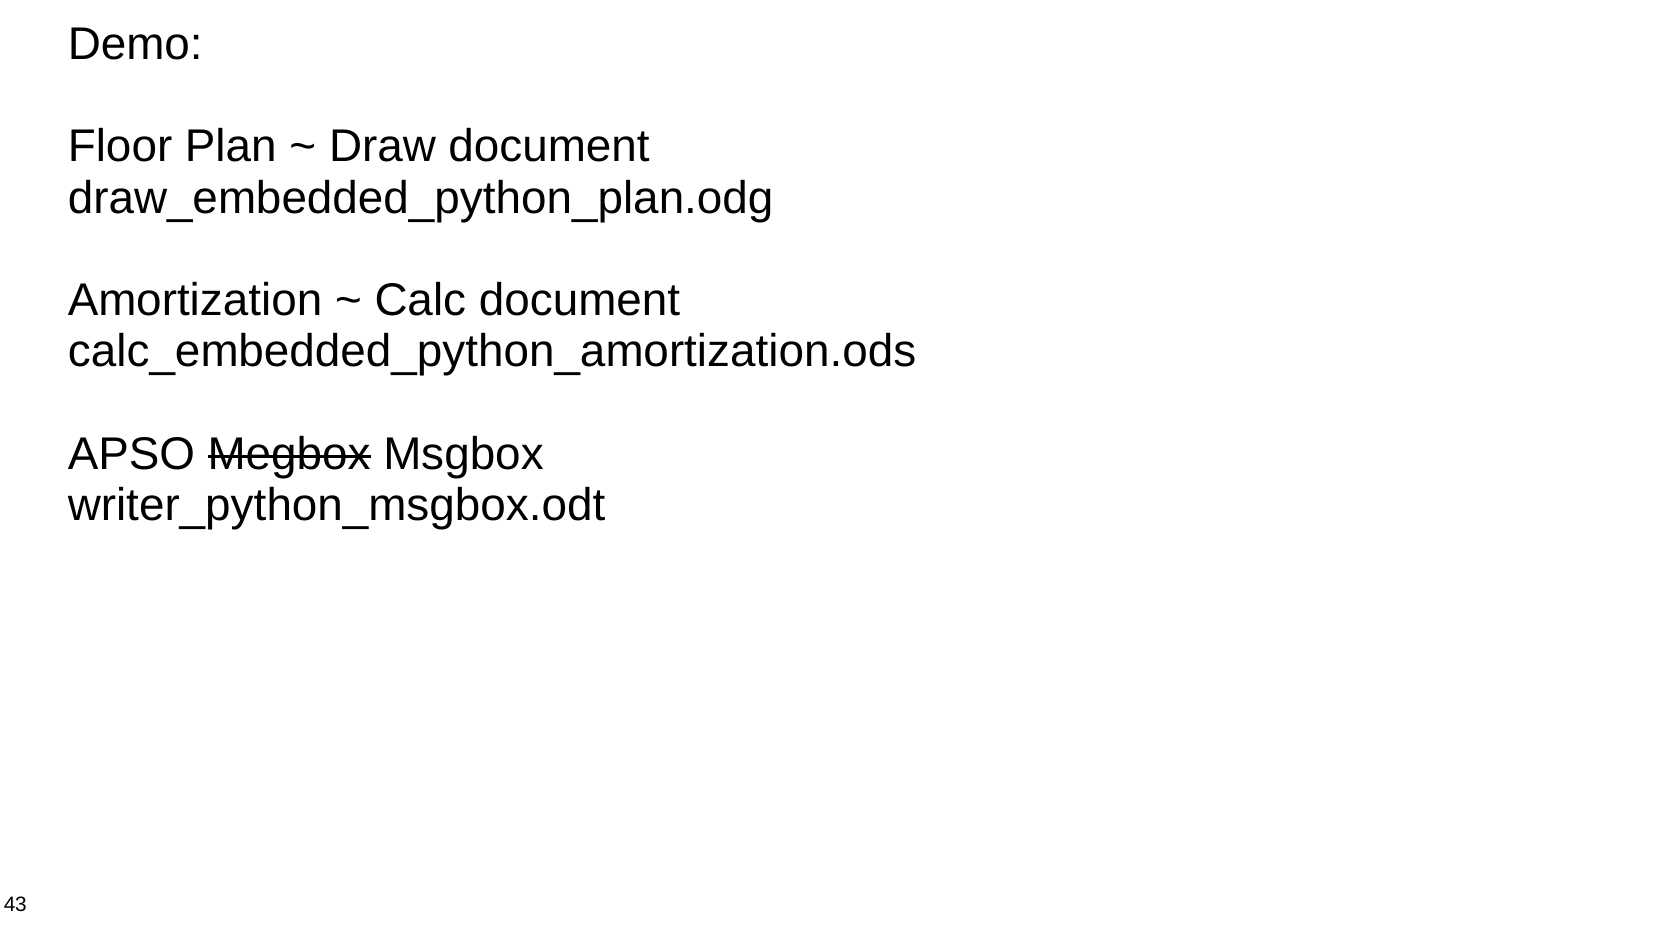

# Demo:
Floor Plan ~ Draw document
draw_embedded_python_plan.odg
Amortization ~ Calc document
calc_embedded_python_amortization.ods
APSO Megbox Msgbox
writer_python_msgbox.odt